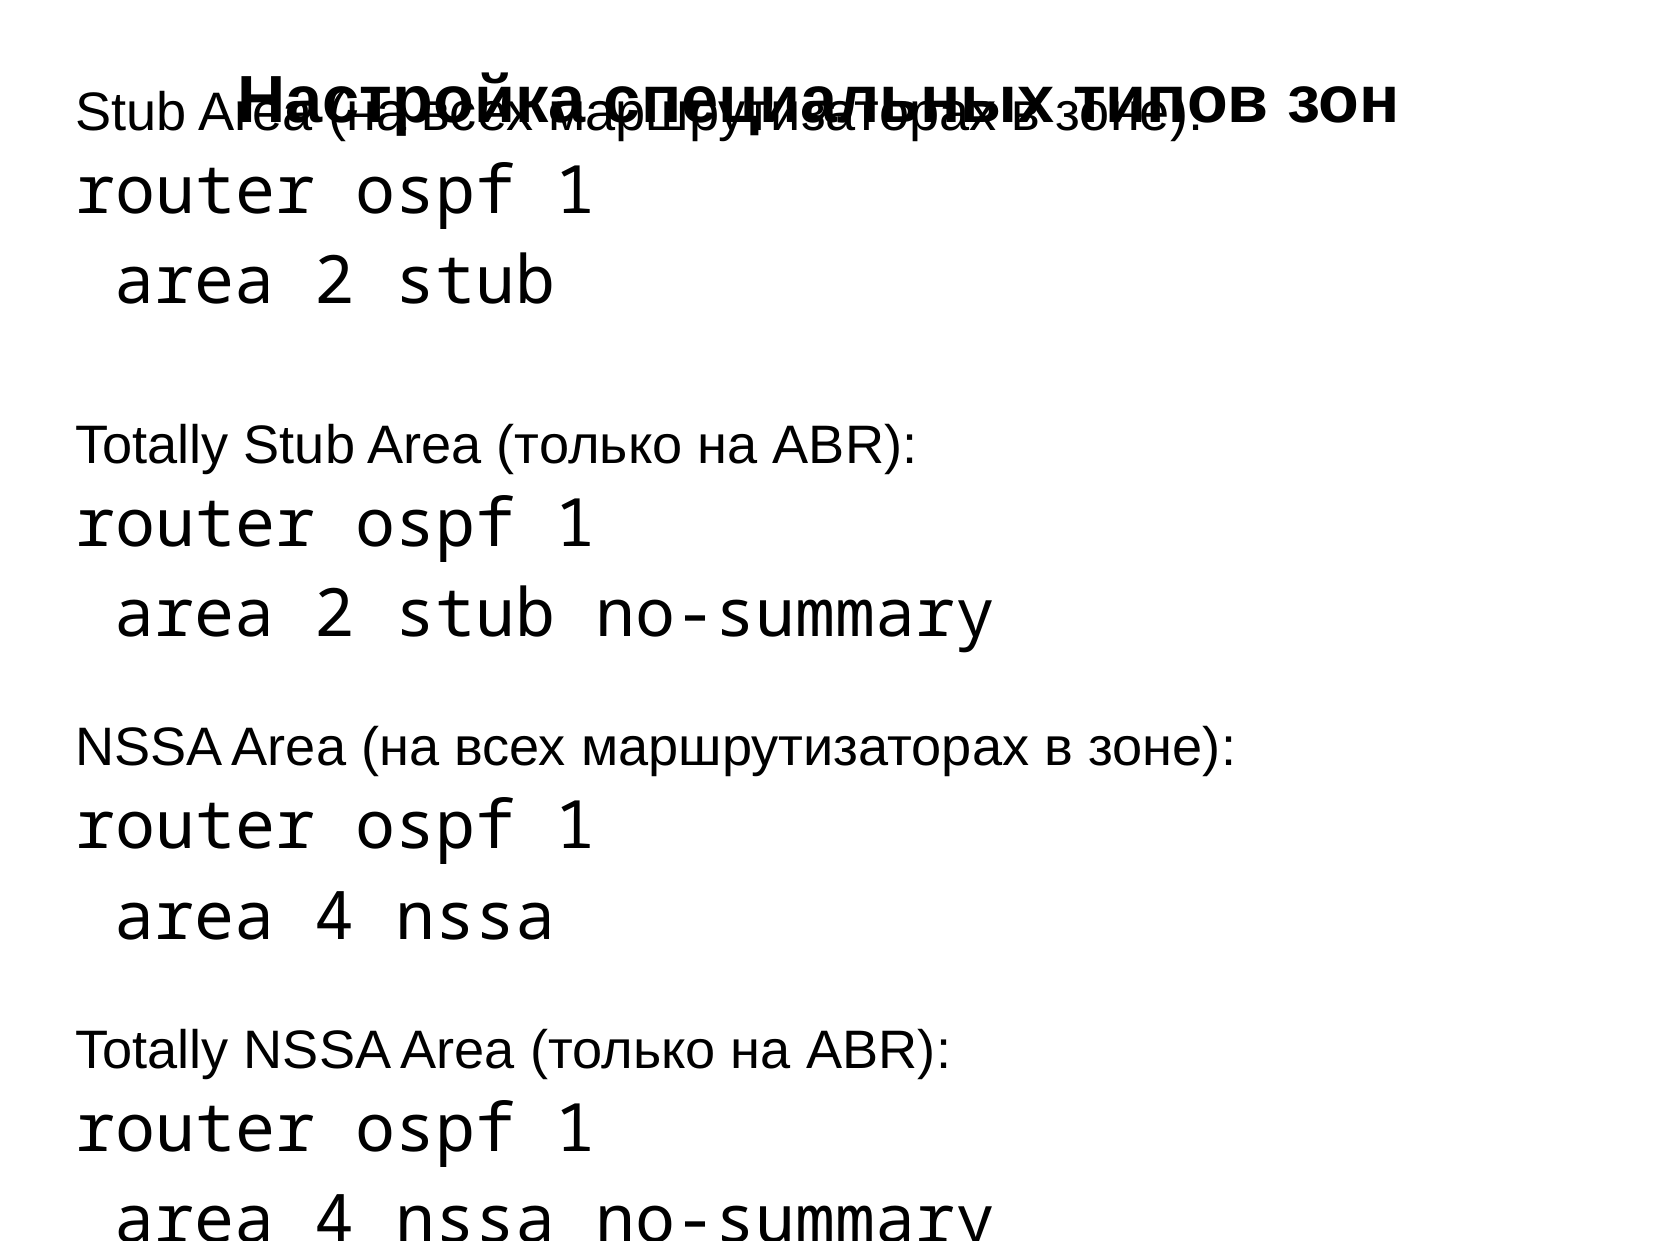

Настройка специальных типов зон
# Stub Area (на всех маршрутизаторах в зоне):
router ospf 1
 area 2 stub
Totally Stub Area (только на ABR):
router ospf 1
 area 2 stub no-summary
NSSA Area (на всех маршрутизаторах в зоне):
router ospf 1
 area 4 nssa
Totally NSSA Area (только на ABR):
router ospf 1
 area 4 nssa no-summary